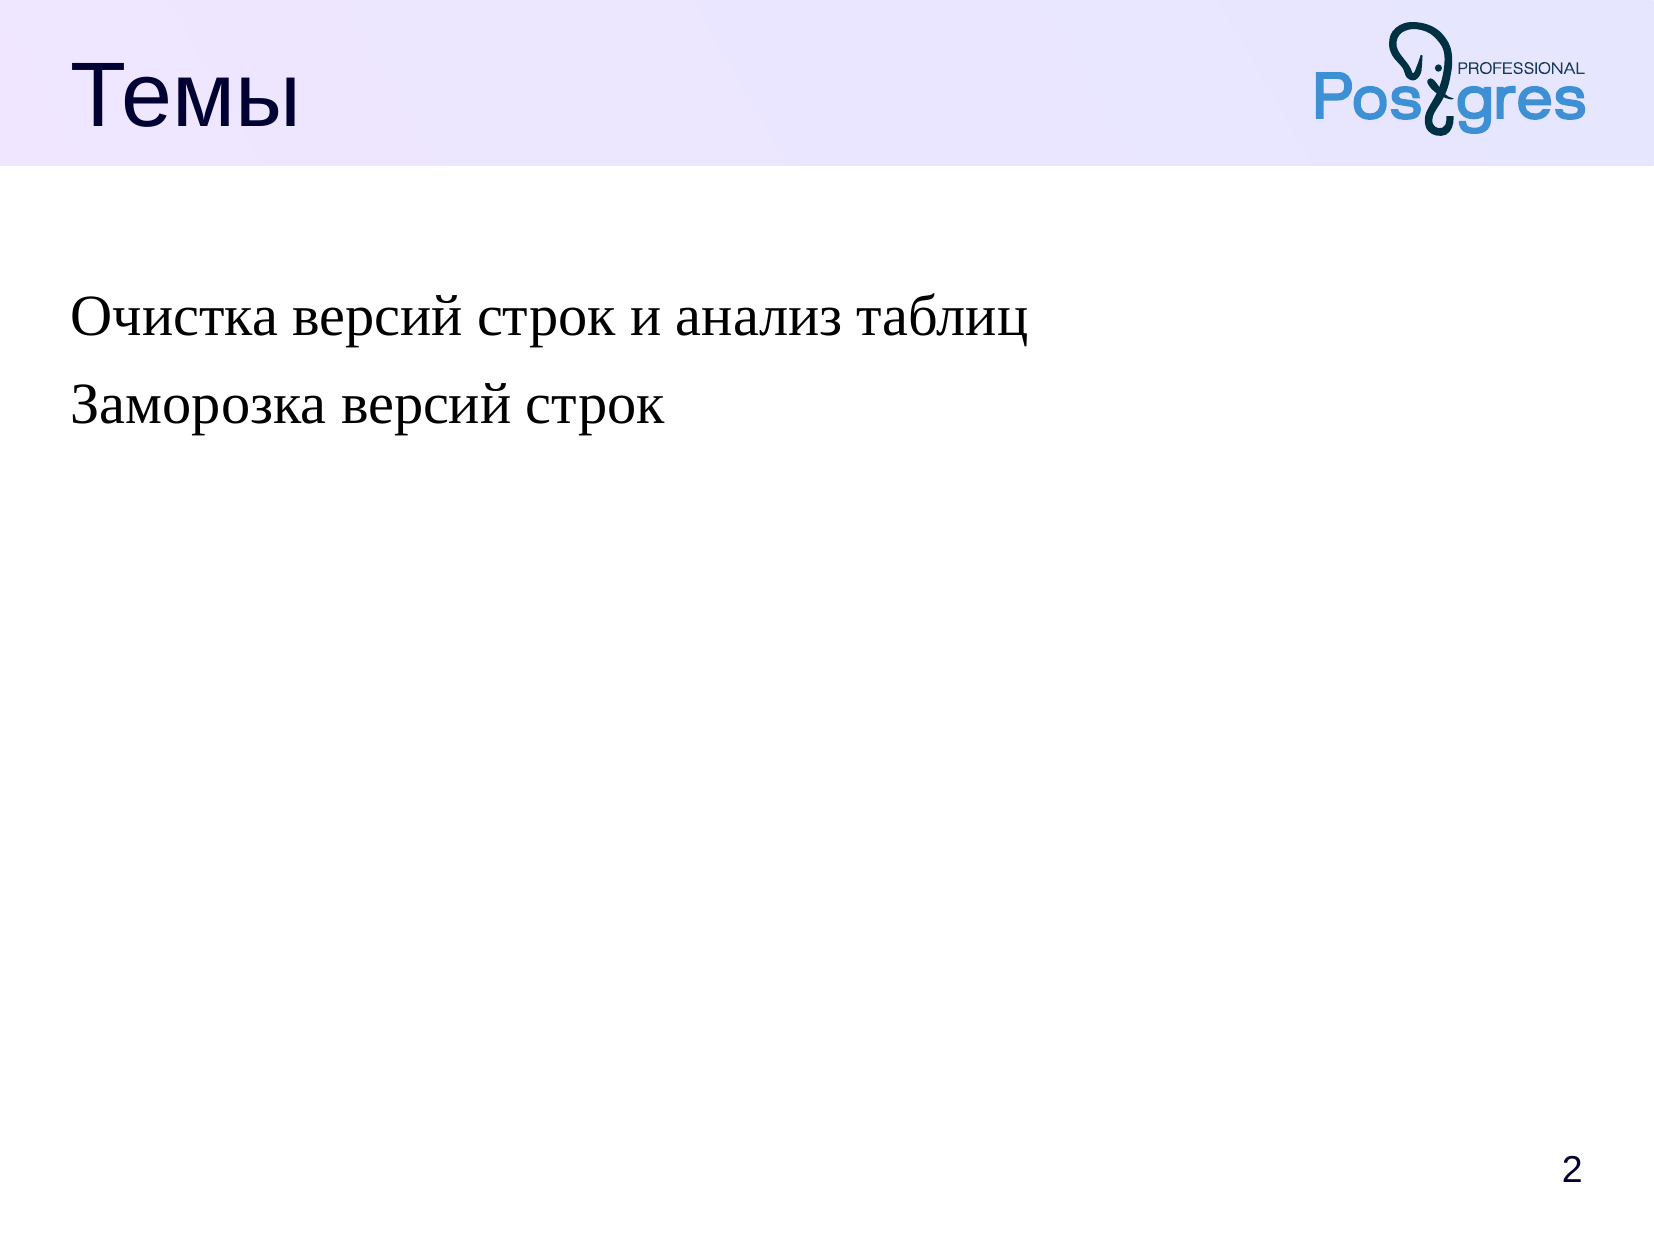

# Темы
Очистка версий строк и анализ таблиц
Заморозка версий строк